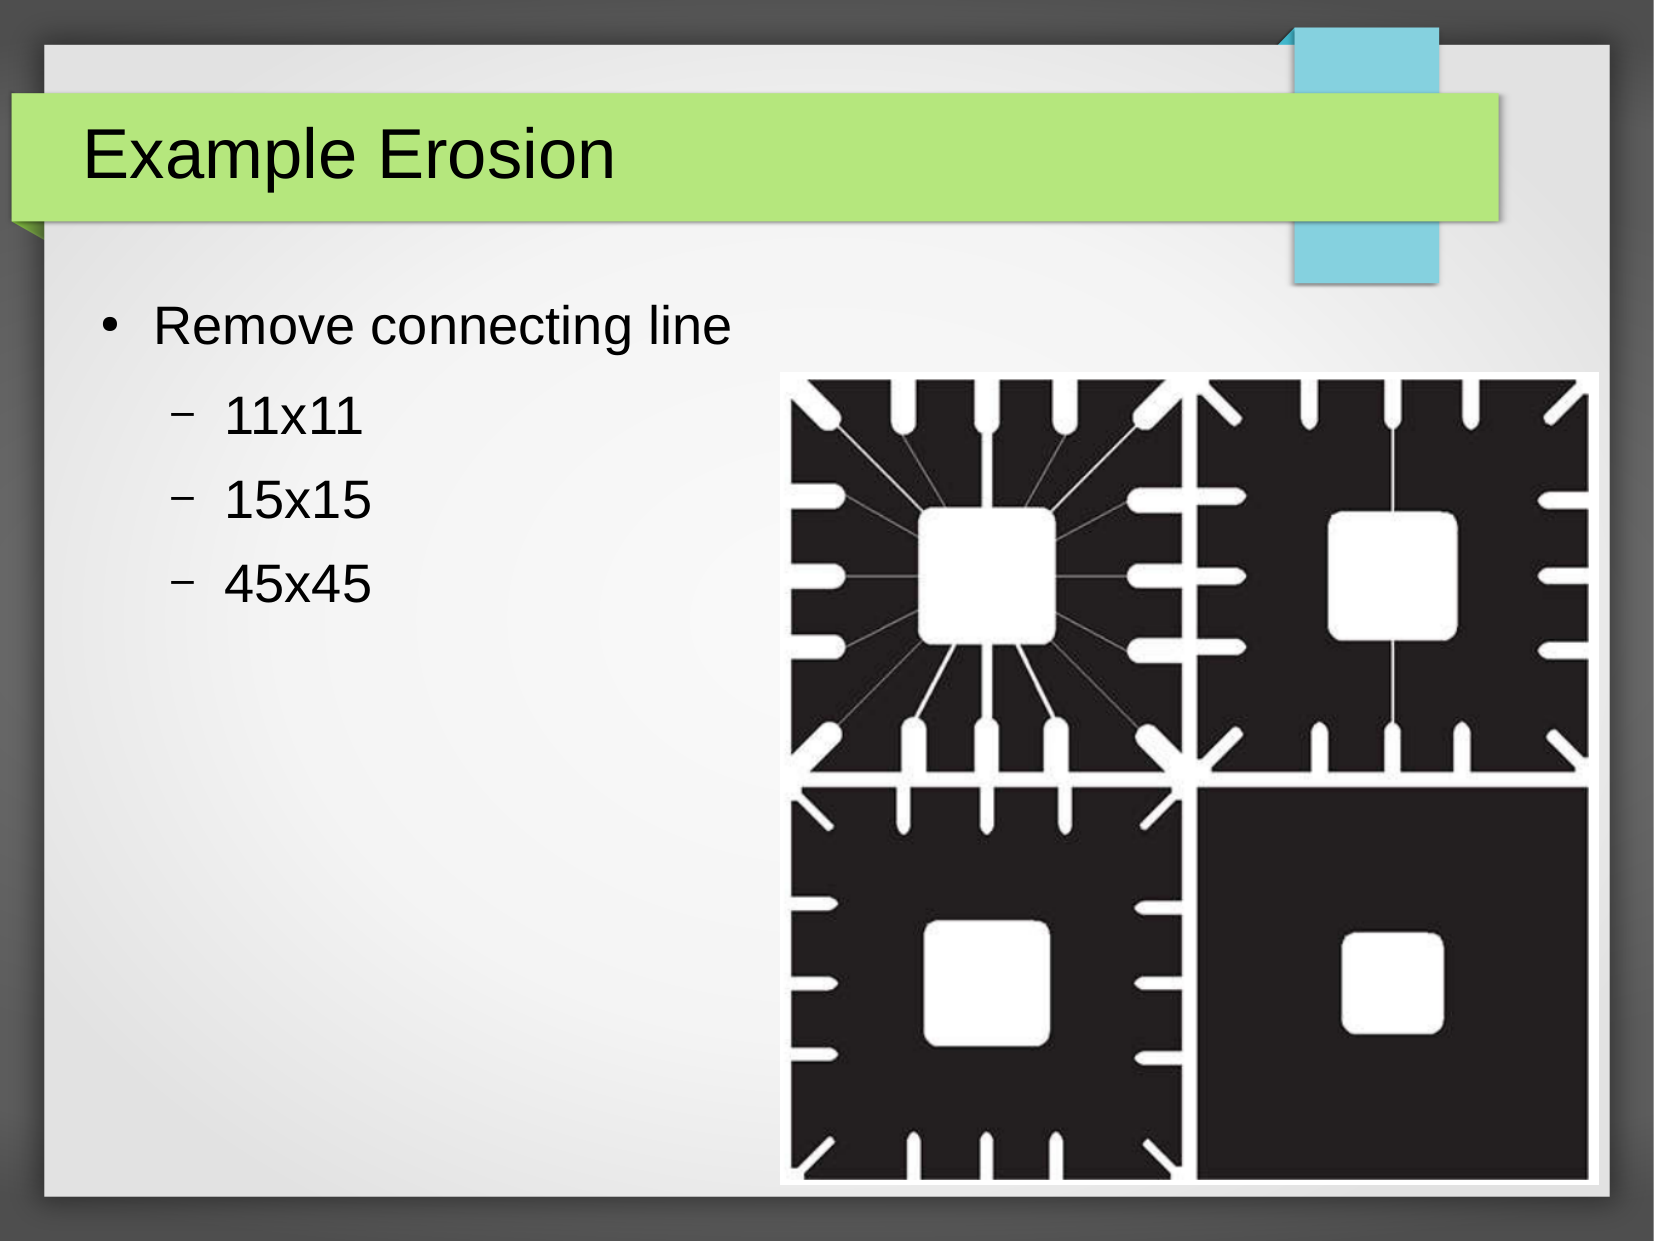

# Example Erosion
Remove connecting line
11x11
15x15
45x45